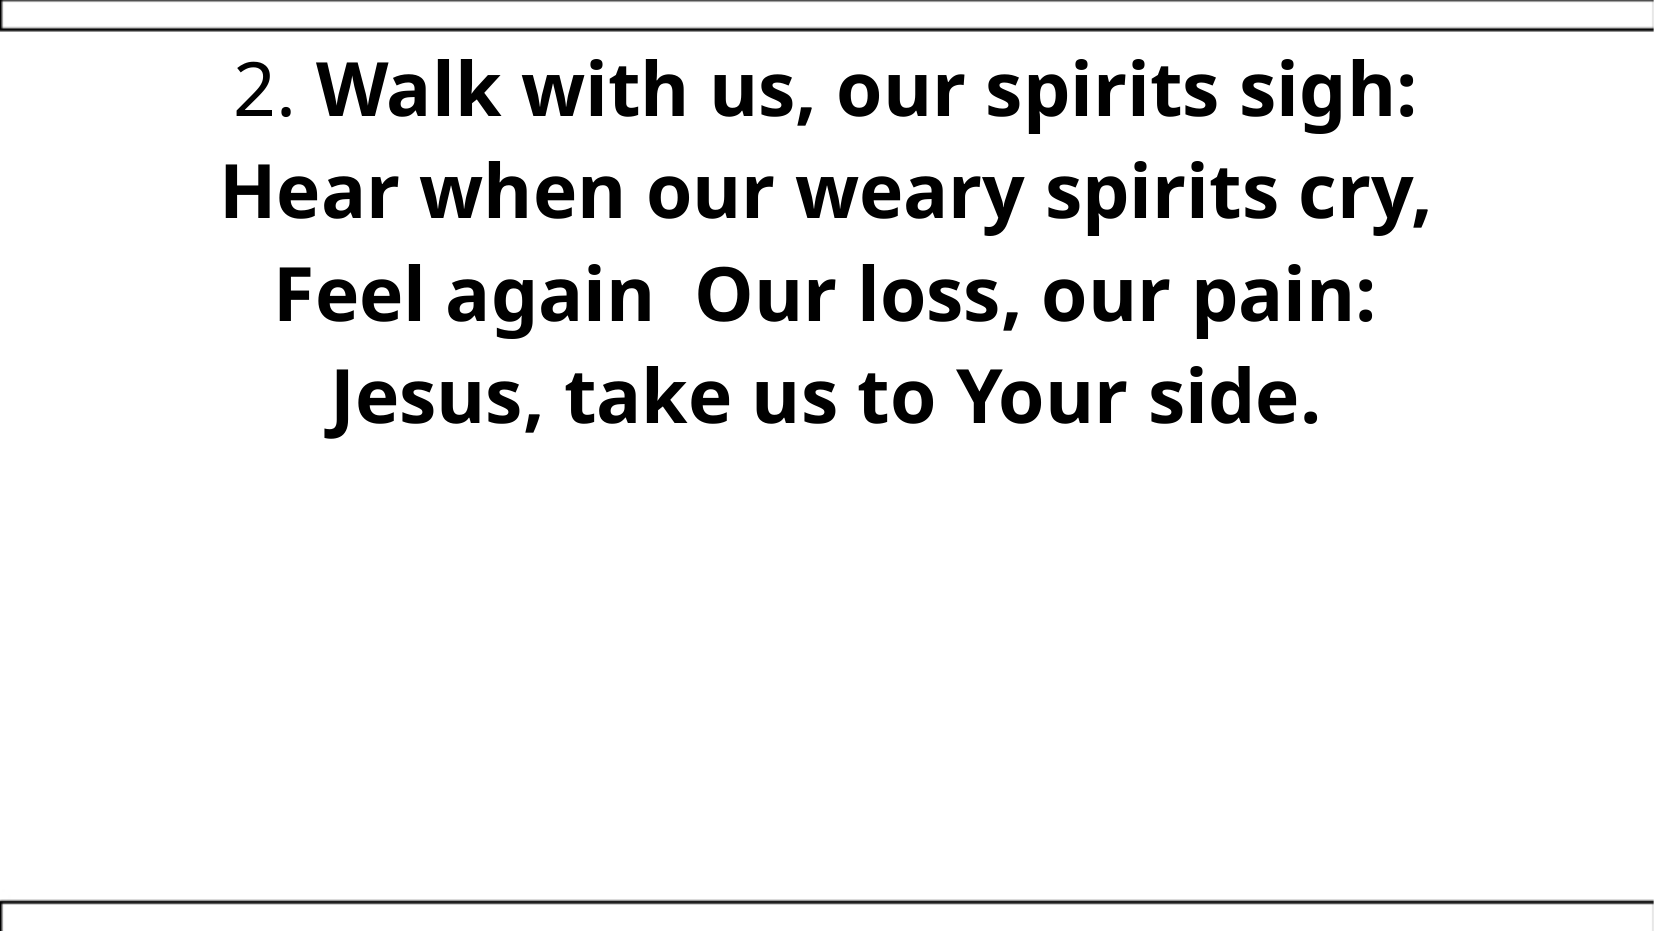

2. Walk with us, our spirits sigh:
Hear when our weary spirits cry,
Feel again Our loss, our pain:
Jesus, take us to Your side.